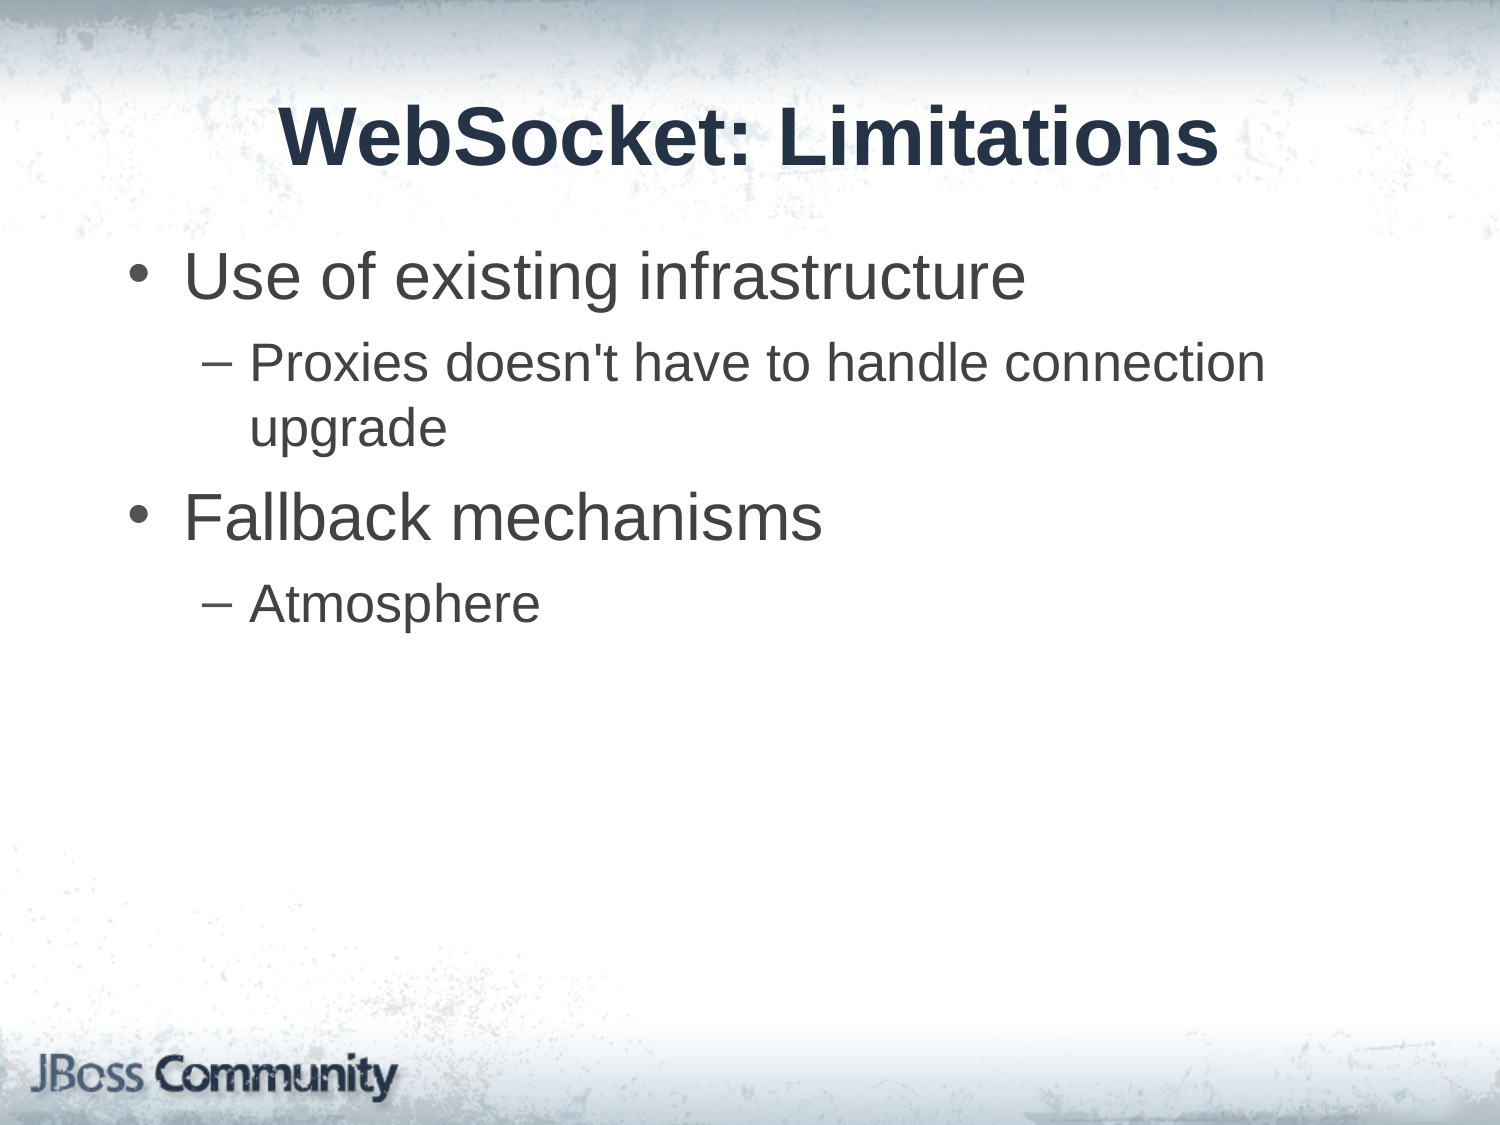

# WebSocket: Limitations
Use of existing infrastructure
Proxies doesn't have to handle connection upgrade
Fallback mechanisms
Atmosphere